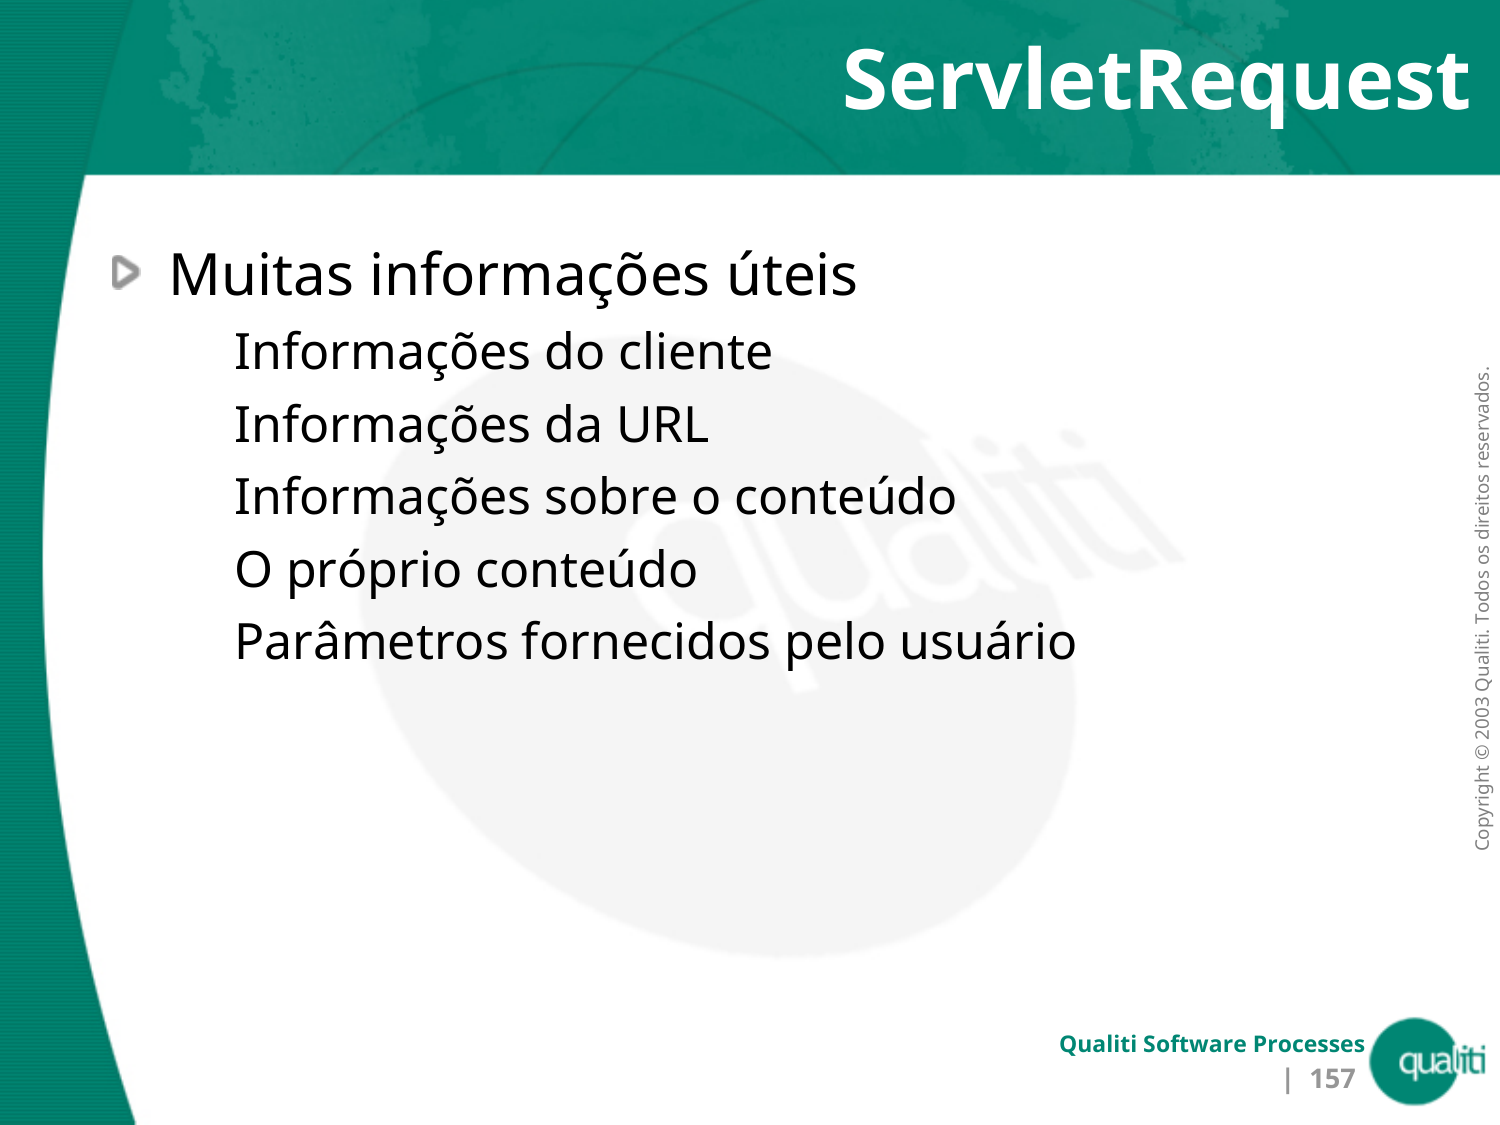

# ServletRequest
Muitas informações úteis
Informações do cliente
Informações da URL
Informações sobre o conteúdo
O próprio conteúdo
Parâmetros fornecidos pelo usuário